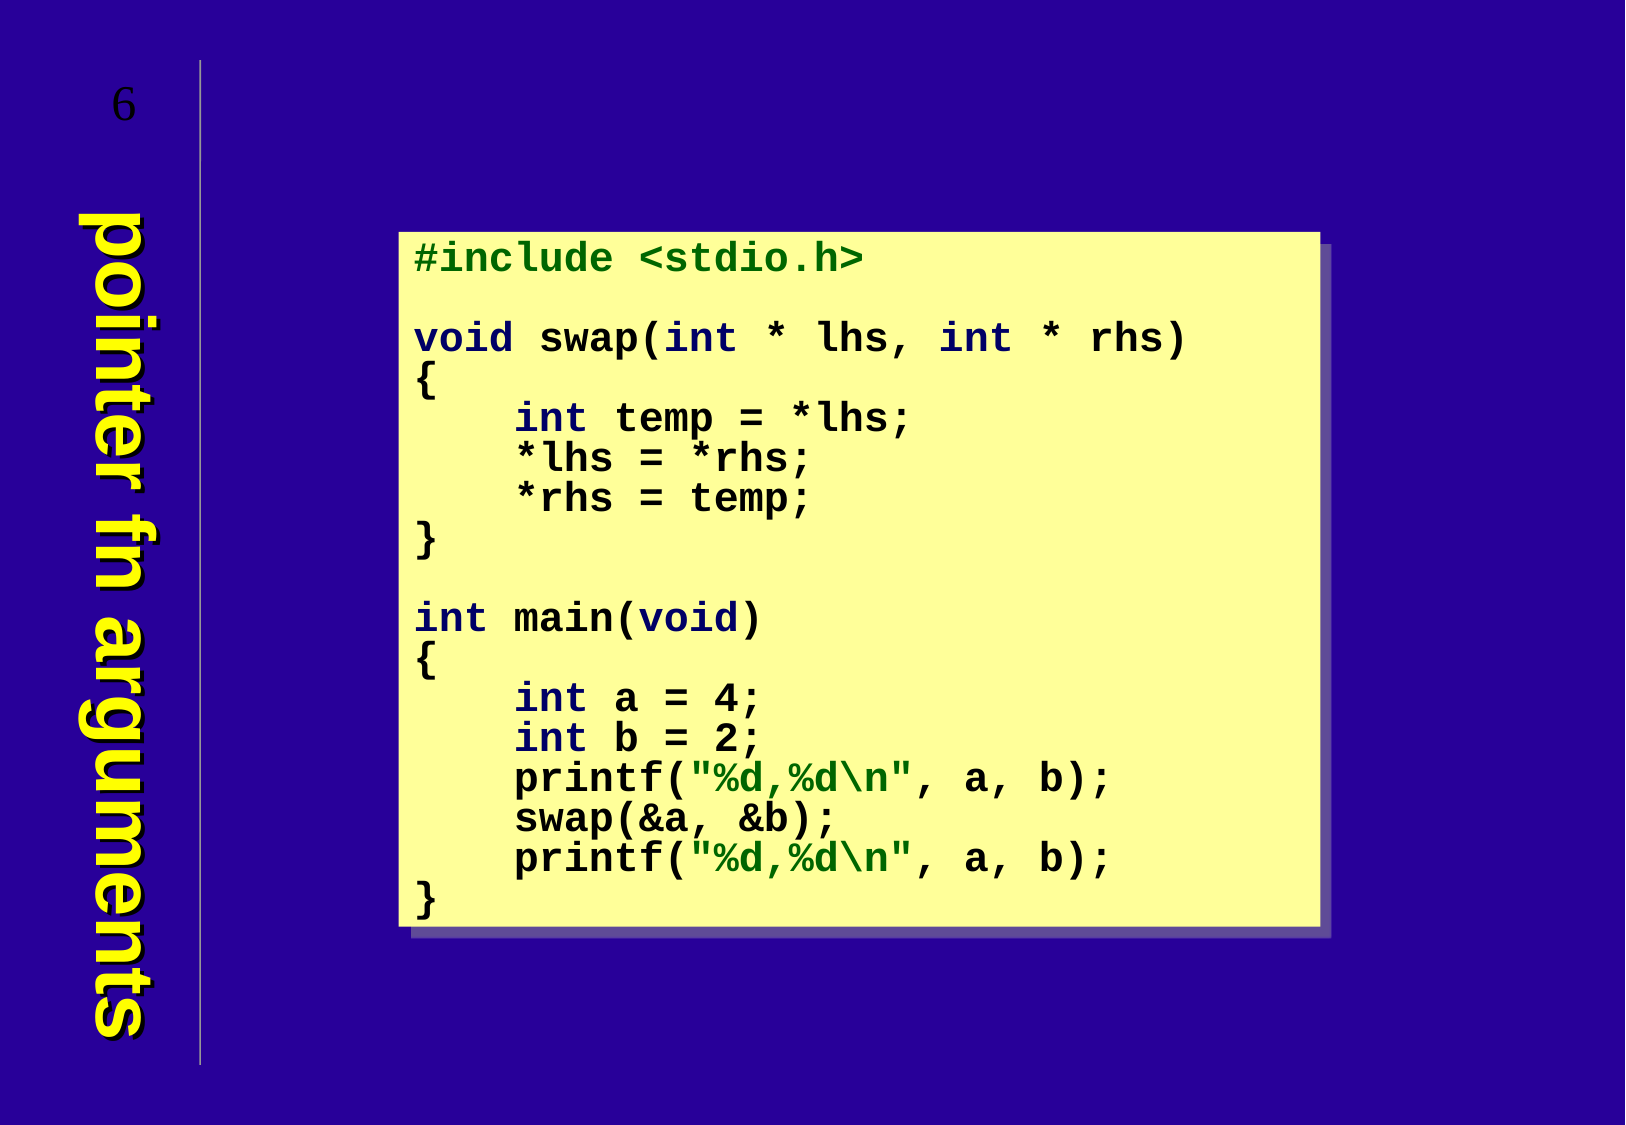

6
# pointer fn arguments
#include <stdio.h>
void swap(int * lhs, int * rhs)
{
 int temp = *lhs;
 *lhs = *rhs;
 *rhs = temp;
}
int main(void)
{
 int a = 4;
 int b = 2;
 printf("%d,%d\n", a, b);
 swap(&a, &b);
 printf("%d,%d\n", a, b);
}